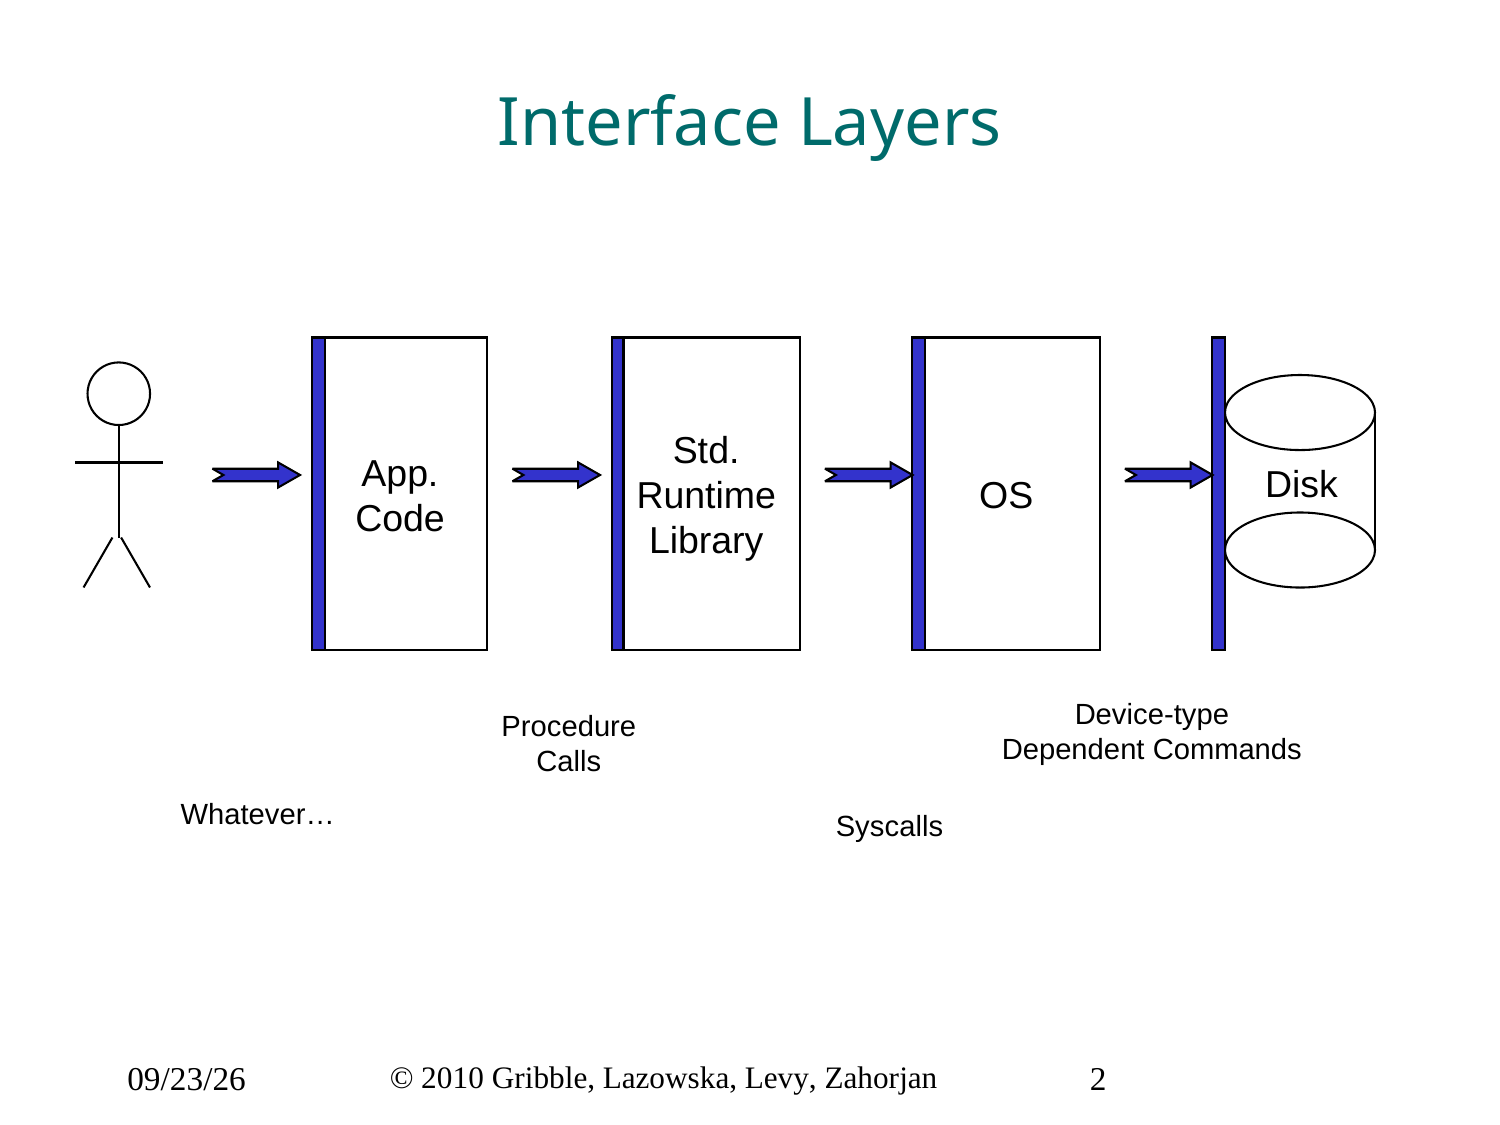

# Interface Layers
App.
Code
Std.
Runtime
Library
OS
Disk
Device-type
Dependent Commands
Procedure
Calls
Whatever…
Syscalls
2